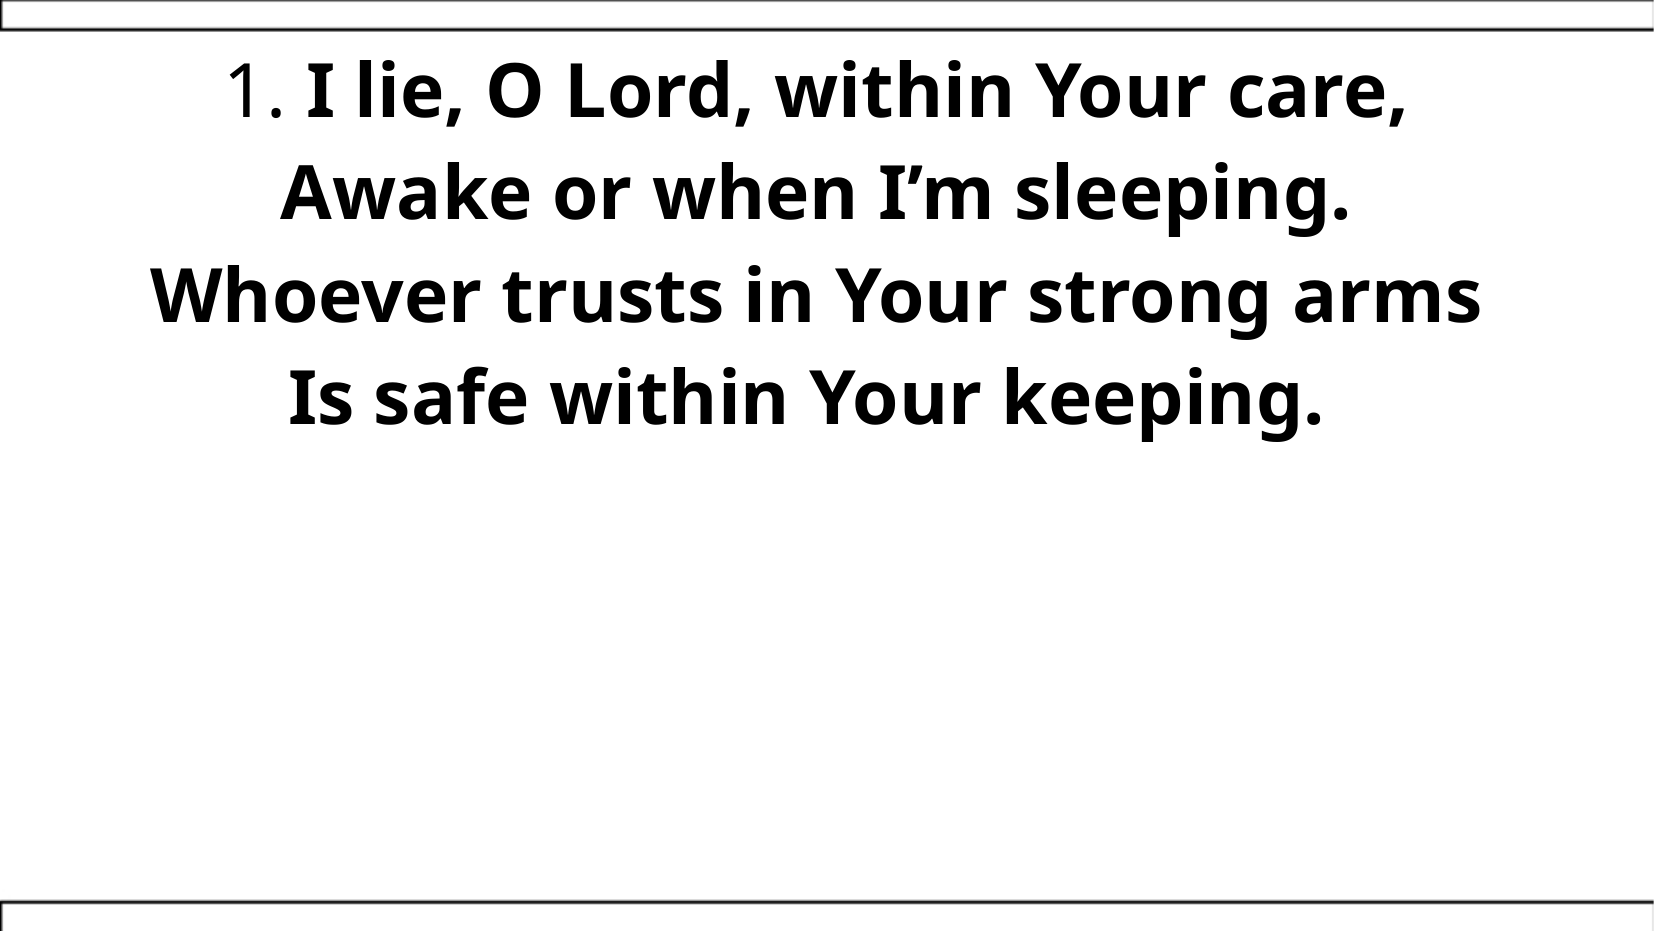

1. I lie, O Lord, within Your care,
Awake or when I’m sleeping.
Whoever trusts in Your strong arms
Is safe within Your keeping.